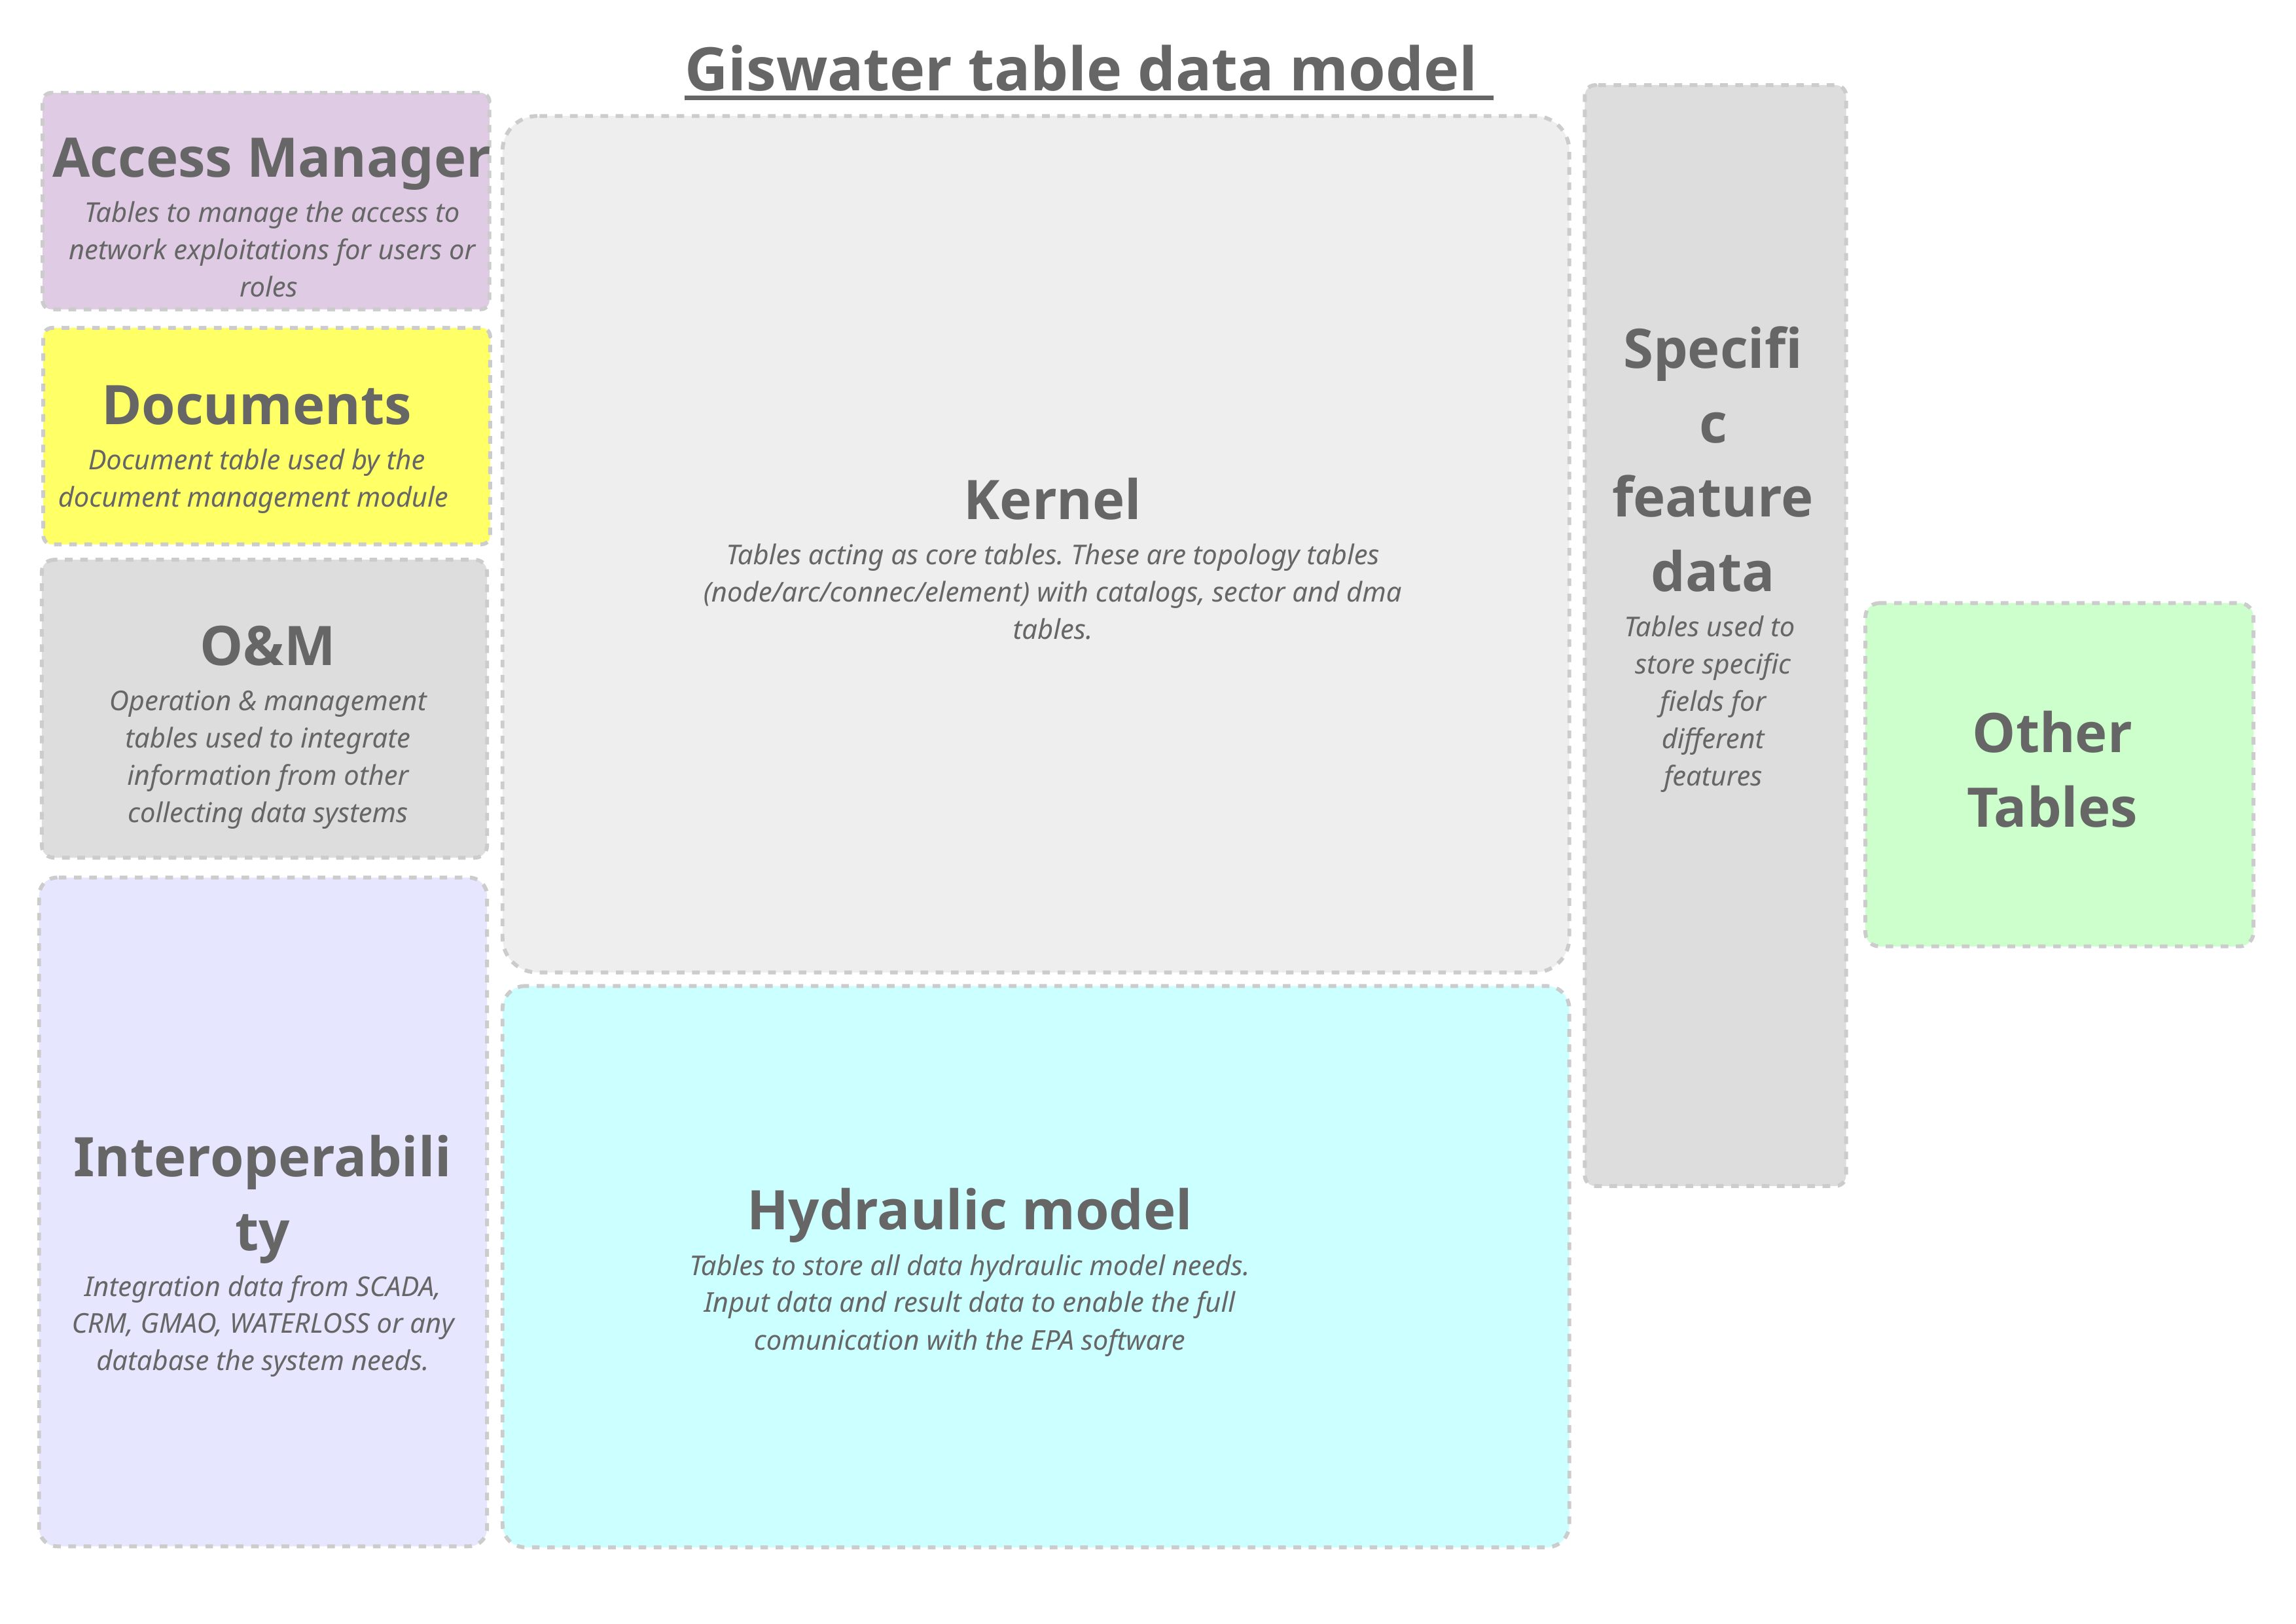

Giswater table data model
Access Manager
Tables to manage the access to network exploitations for users or roles
Specific feature data
Tables used to
store specific fields for different features
Documents
Document table used by the document management module
Kernel
Tables acting as core tables. These are topology tables (node/arc/connec/element) with catalogs, sector and dma tables.
O&M
Operation & management tables used to integrate information from other collecting data systems
Other
Tables
Interoperability
Integration data from SCADA, CRM, GMAO, WATERLOSS or any database the system needs.
Hydraulic model
Tables to store all data hydraulic model needs. Input data and result data to enable the full comunication with the EPA software